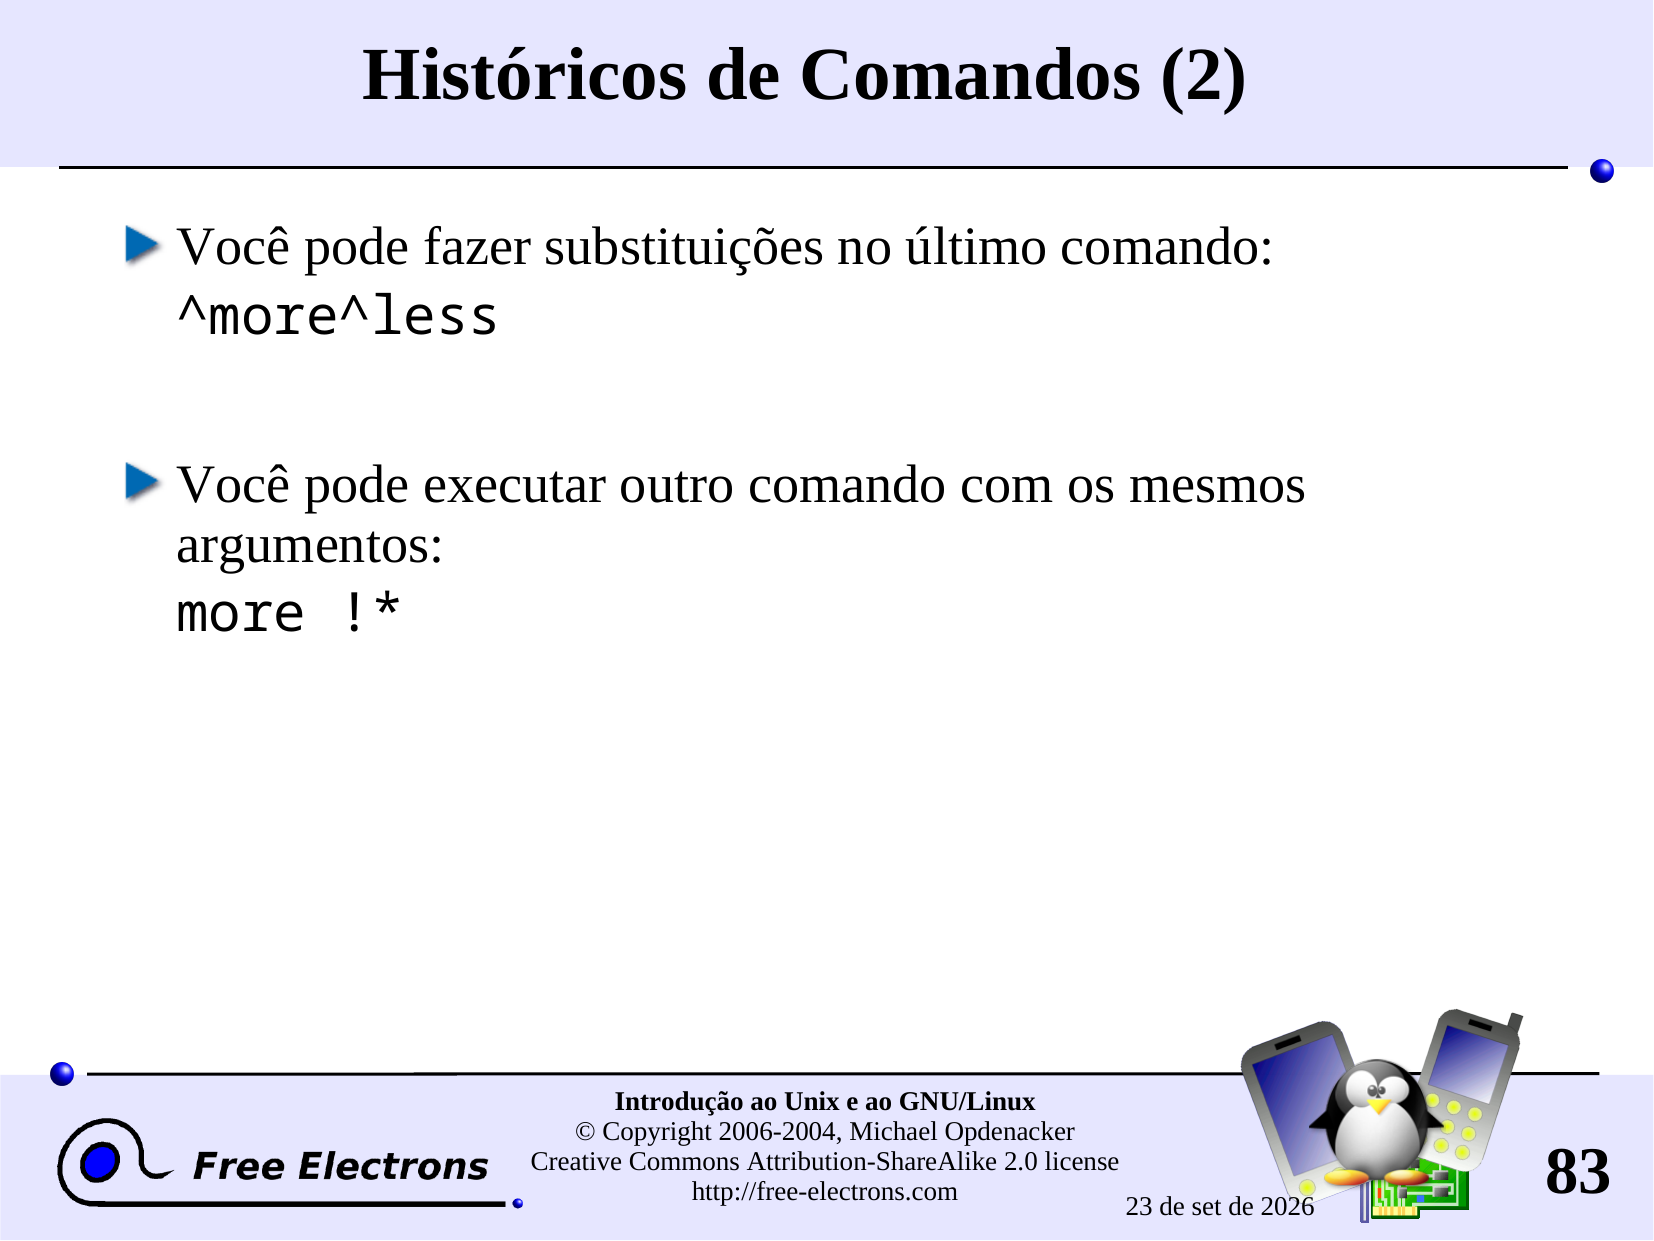

# Históricos de Comandos (2)
Você pode fazer substituições no último comando:
^more^less
Você pode executar outro comando com os mesmos argumentos:
more !*